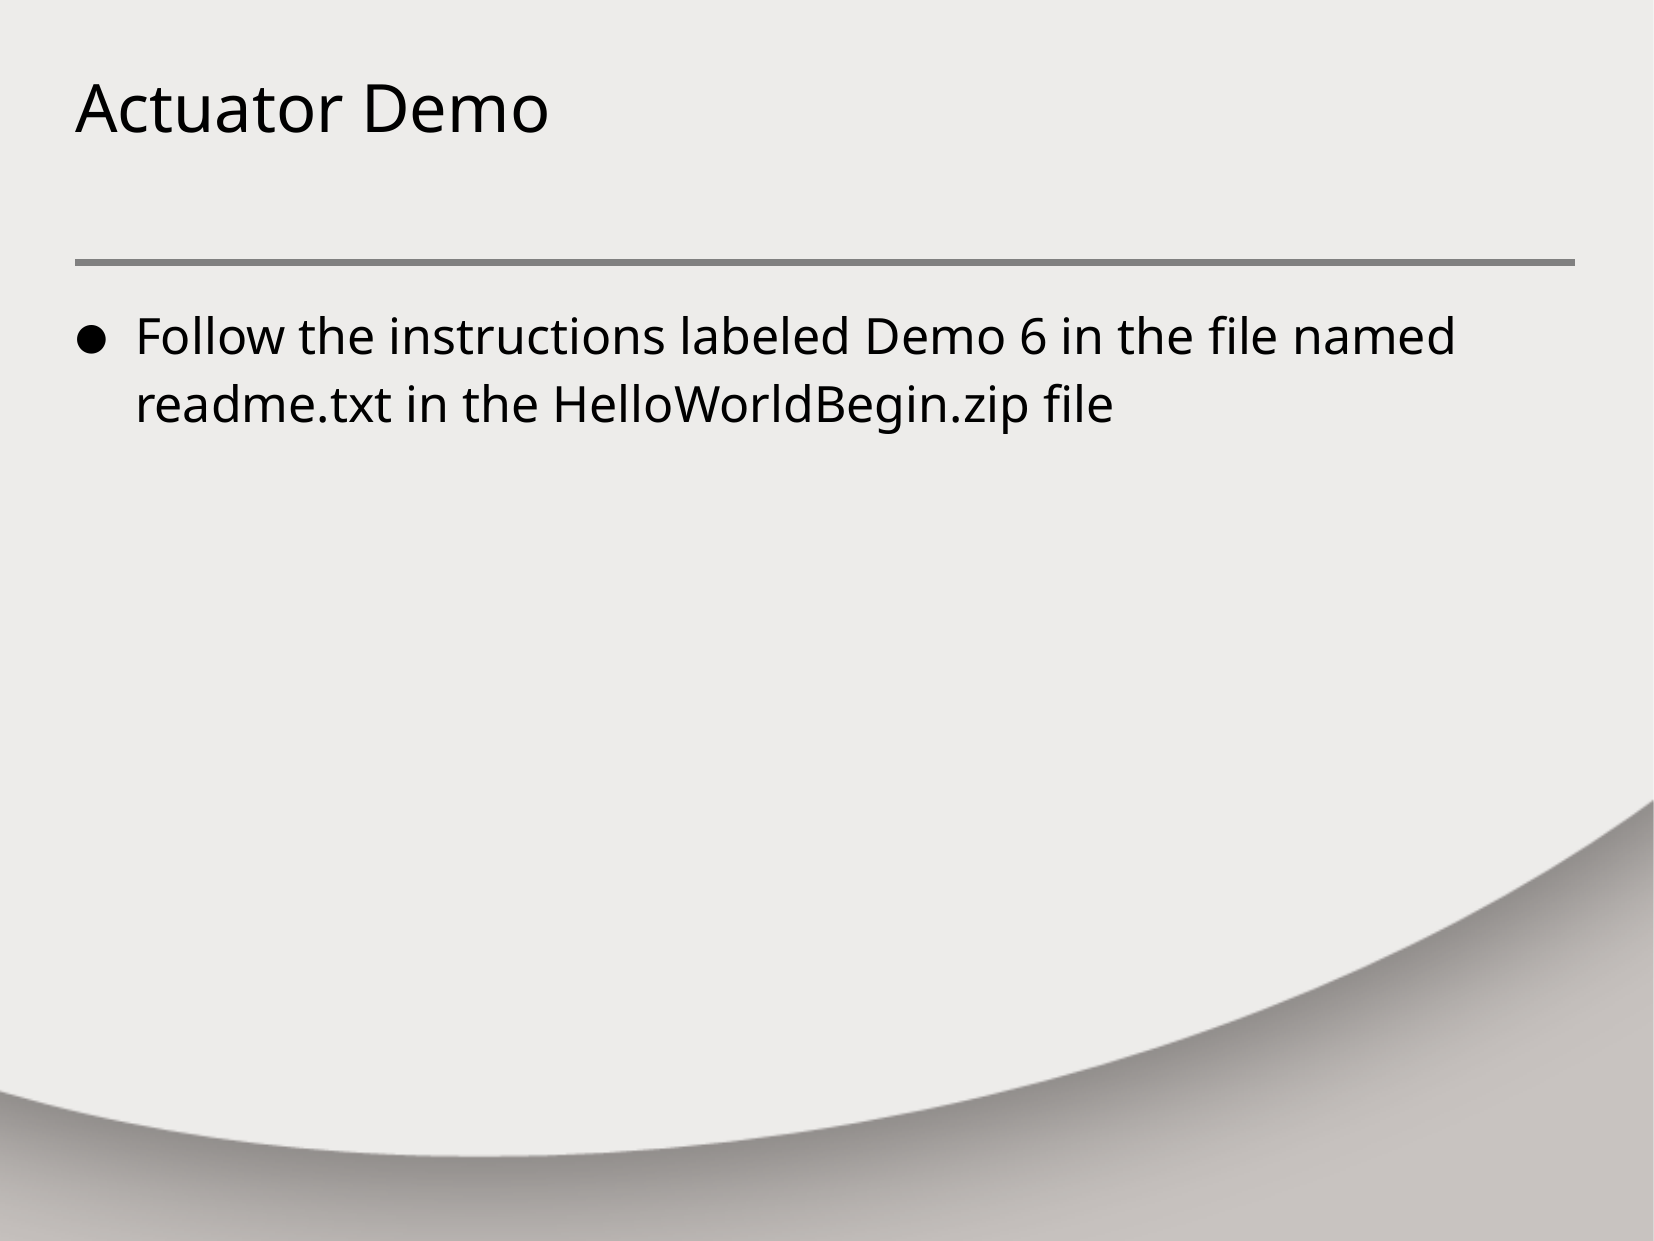

# Actuator Demo
Follow the instructions labeled Demo 6 in the file named readme.txt in the HelloWorldBegin.zip file